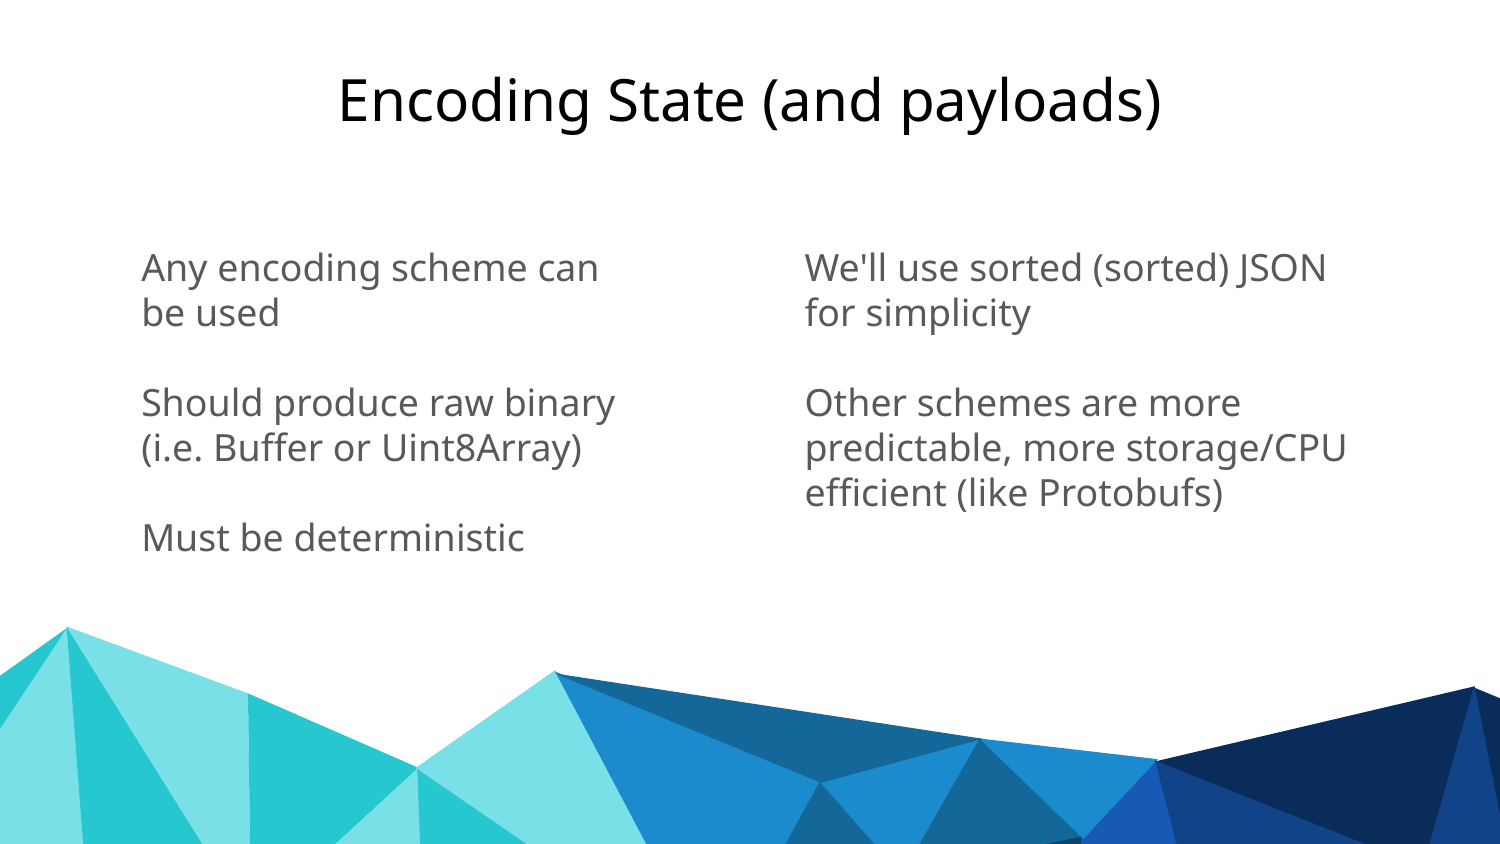

# Encoding State (and payloads)
Any encoding scheme can be used
Should produce raw binary (i.e. Buffer or Uint8Array)
Must be deterministic
We'll use sorted (sorted) JSON for simplicity
Other schemes are more predictable, more storage/CPU efficient (like Protobufs)